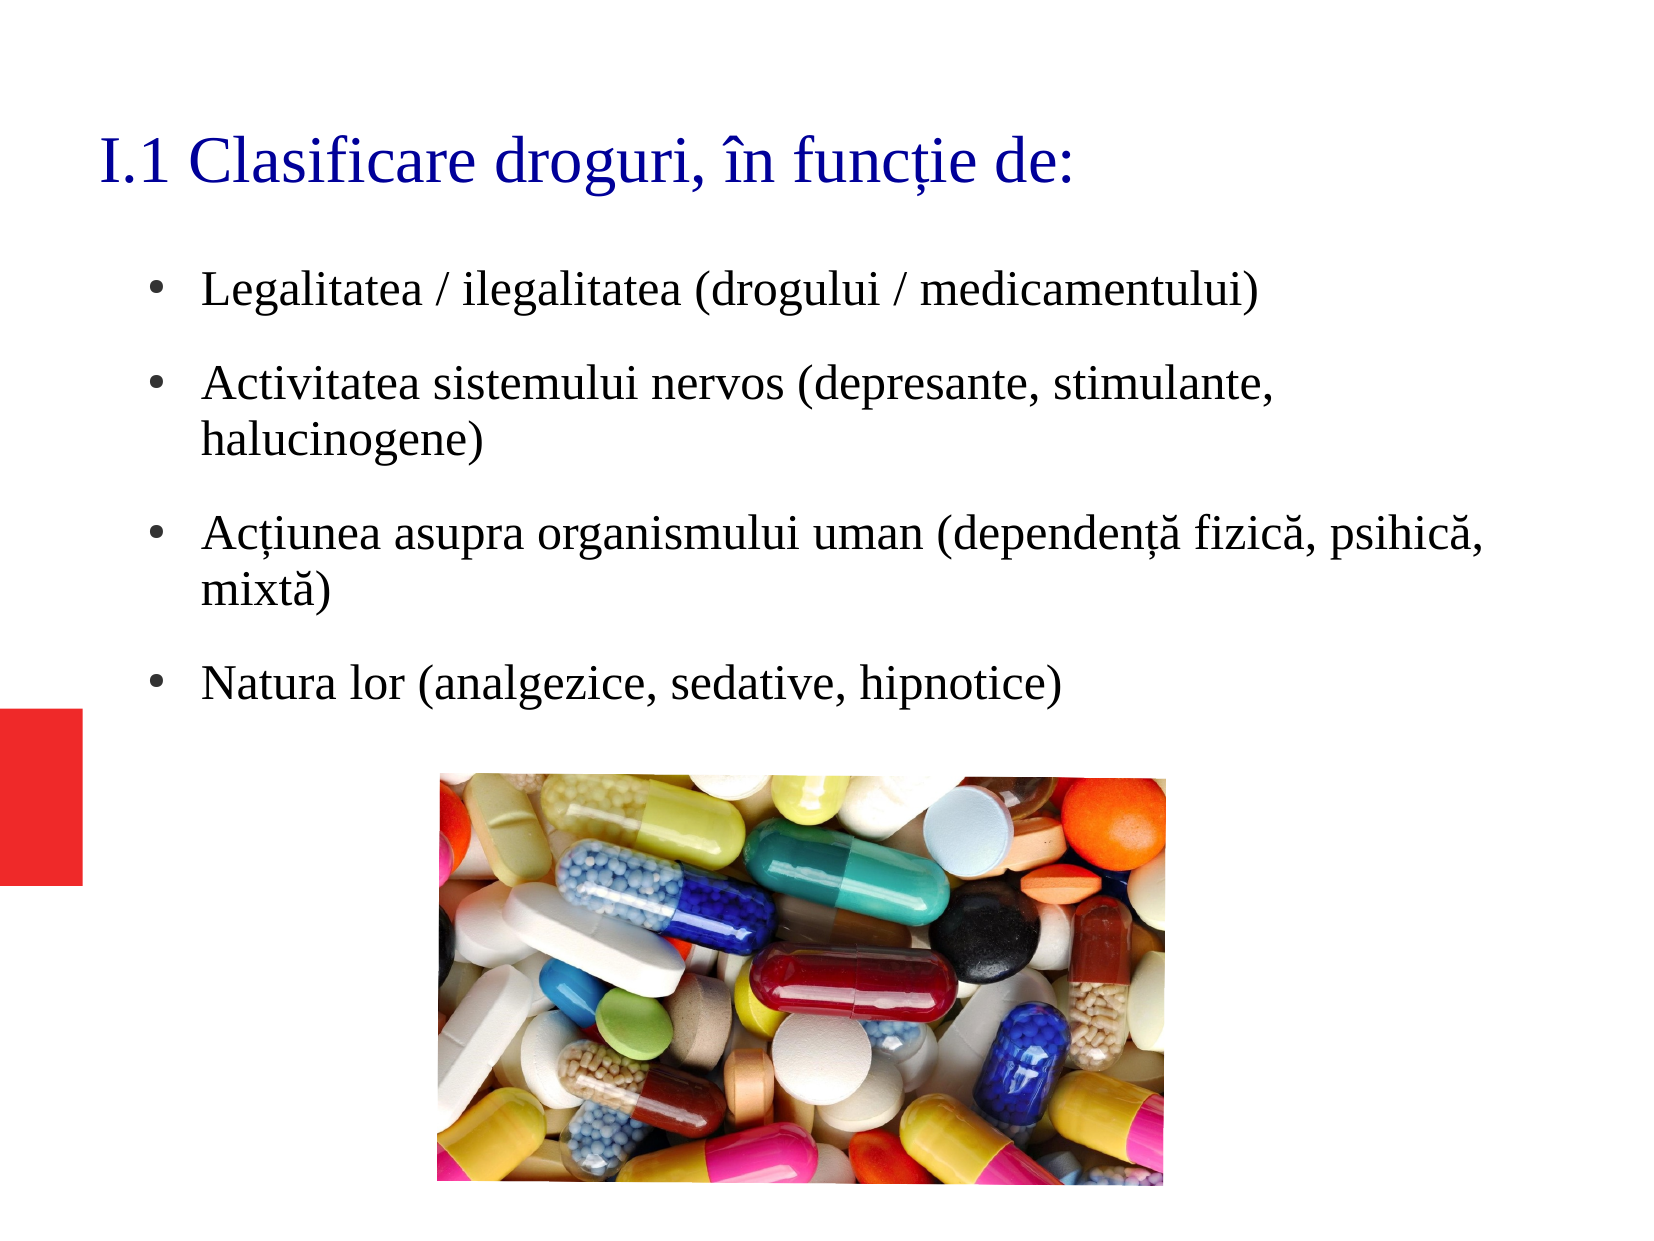

# I.1 Clasificare droguri, în funcție de:
Legalitatea / ilegalitatea (drogului / medicamentului)
Activitatea sistemului nervos (depresante, stimulante, halucinogene)
Acțiunea asupra organismului uman (dependență fizică, psihică, mixtă)
Natura lor (analgezice, sedative, hipnotice)